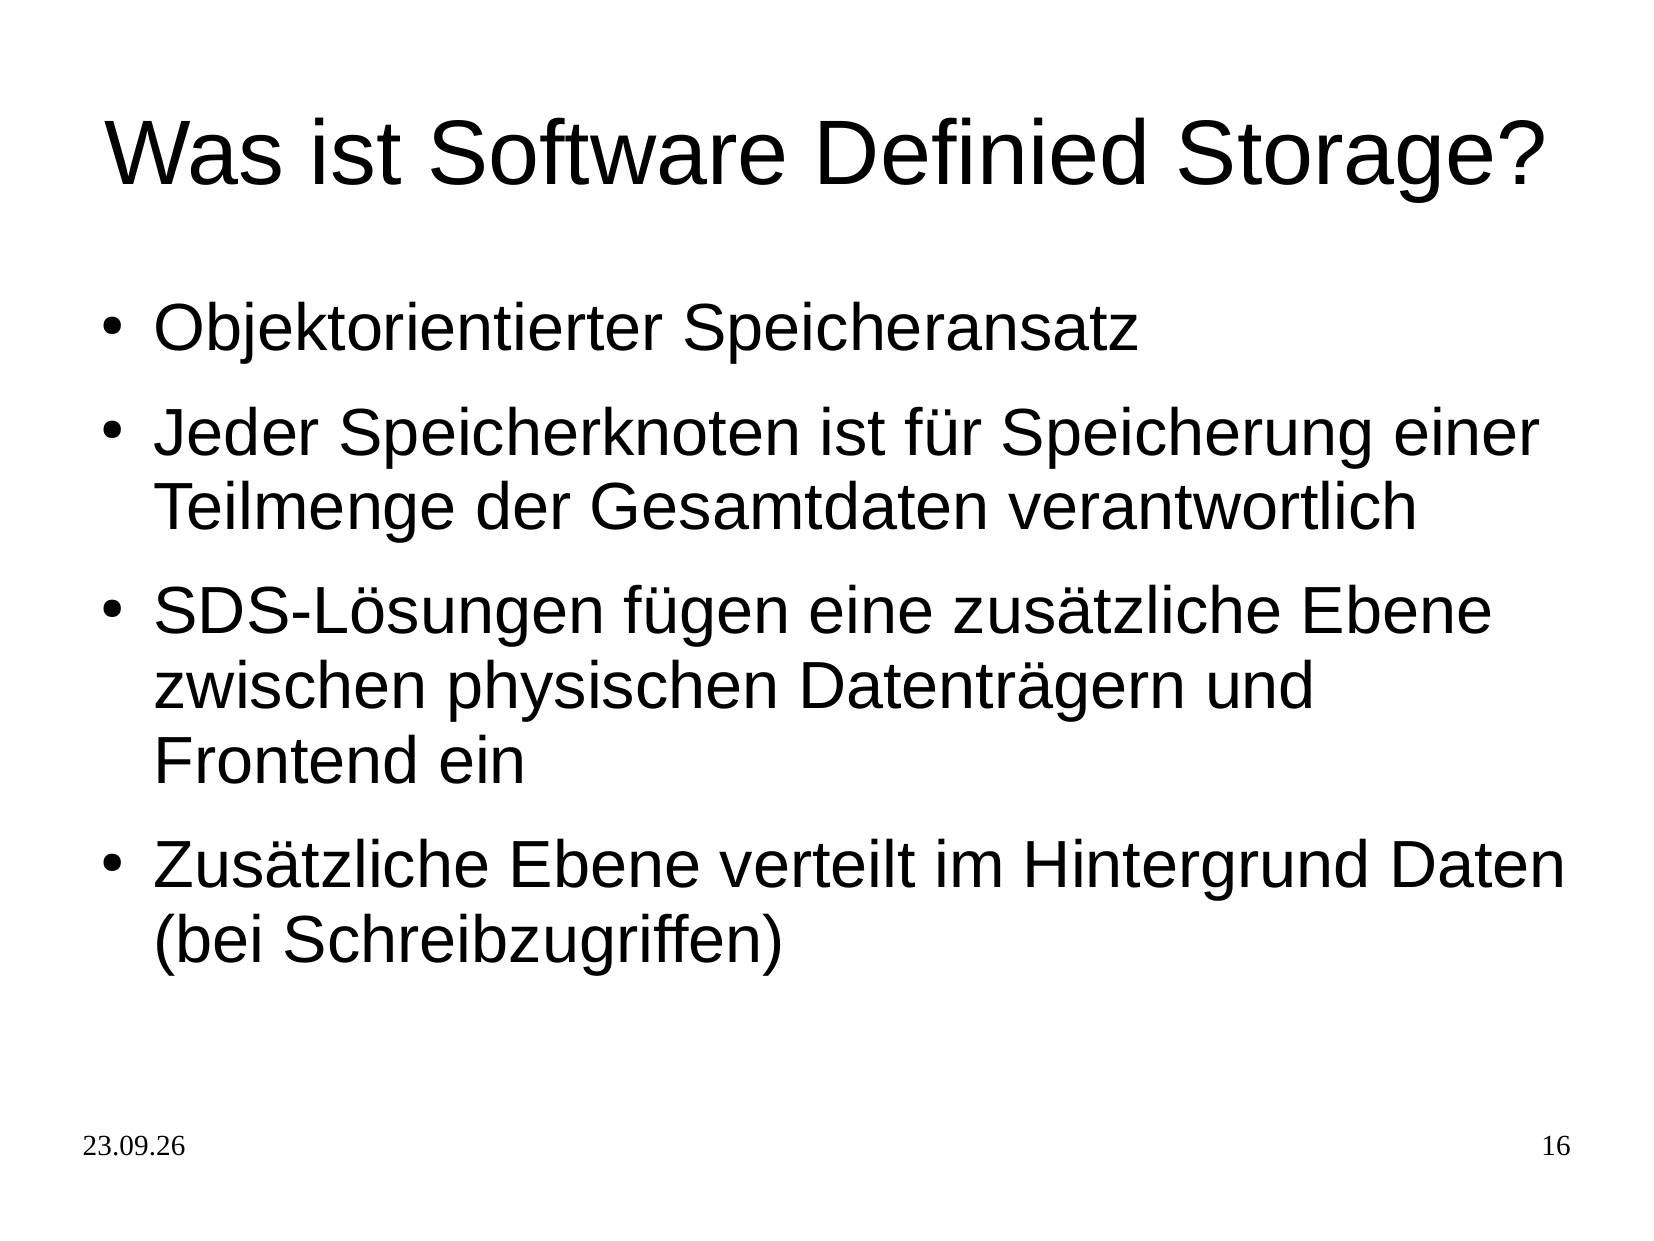

# Was ist Software Definied Storage?
Objektorientierter Speicheransatz
Jeder Speicherknoten ist für Speicherung einer Teilmenge der Gesamtdaten verantwortlich
SDS-Lösungen fügen eine zusätzliche Ebene zwischen physischen Datenträgern und Frontend ein
Zusätzliche Ebene verteilt im Hintergrund Daten (bei Schreibzugriffen)
16